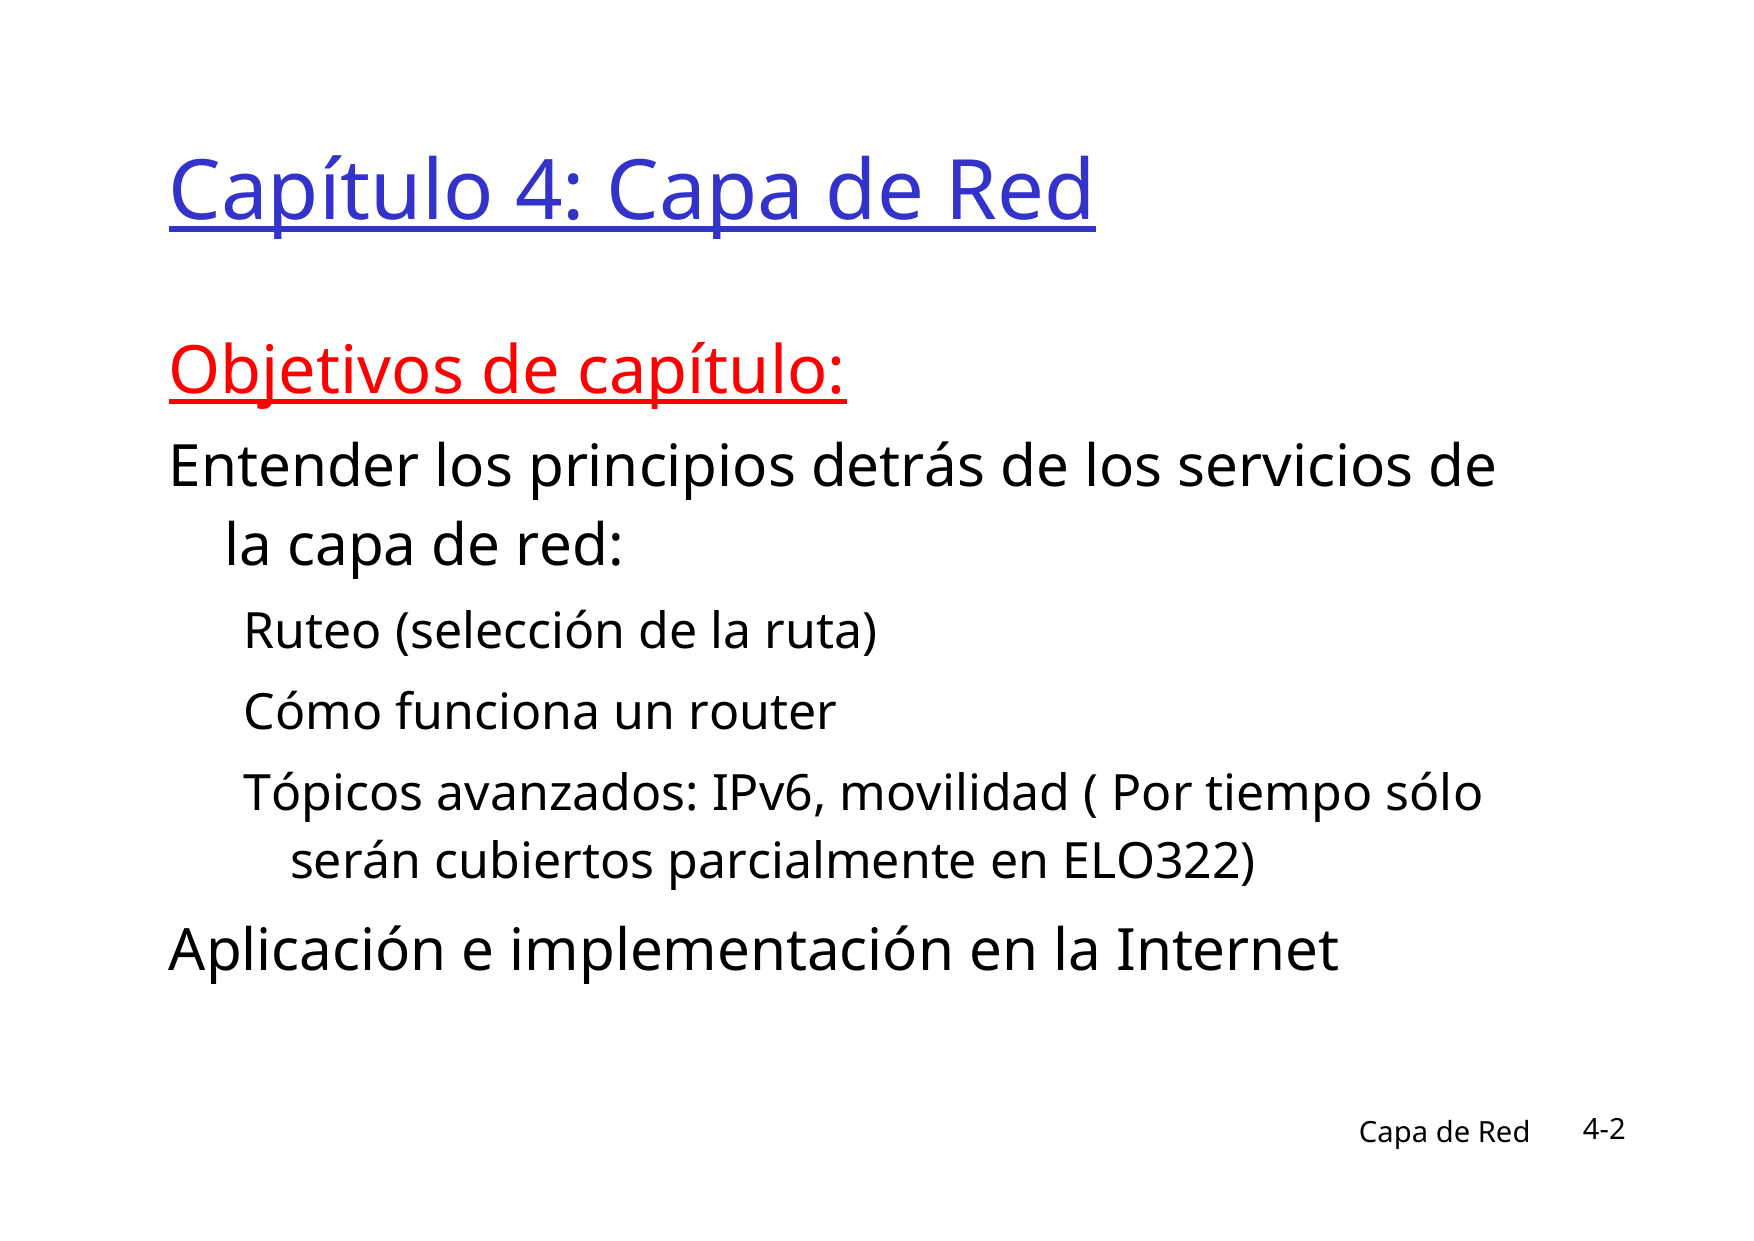

# Capítulo 4: Capa de Red
Objetivos de capítulo:
Entender los principios detrás de los servicios de la capa de red:
Ruteo (selección de la ruta)
Cómo funciona un router
Tópicos avanzados: IPv6, movilidad ( Por tiempo sólo serán cubiertos parcialmente en ELO322)
Aplicación e implementación en la Internet